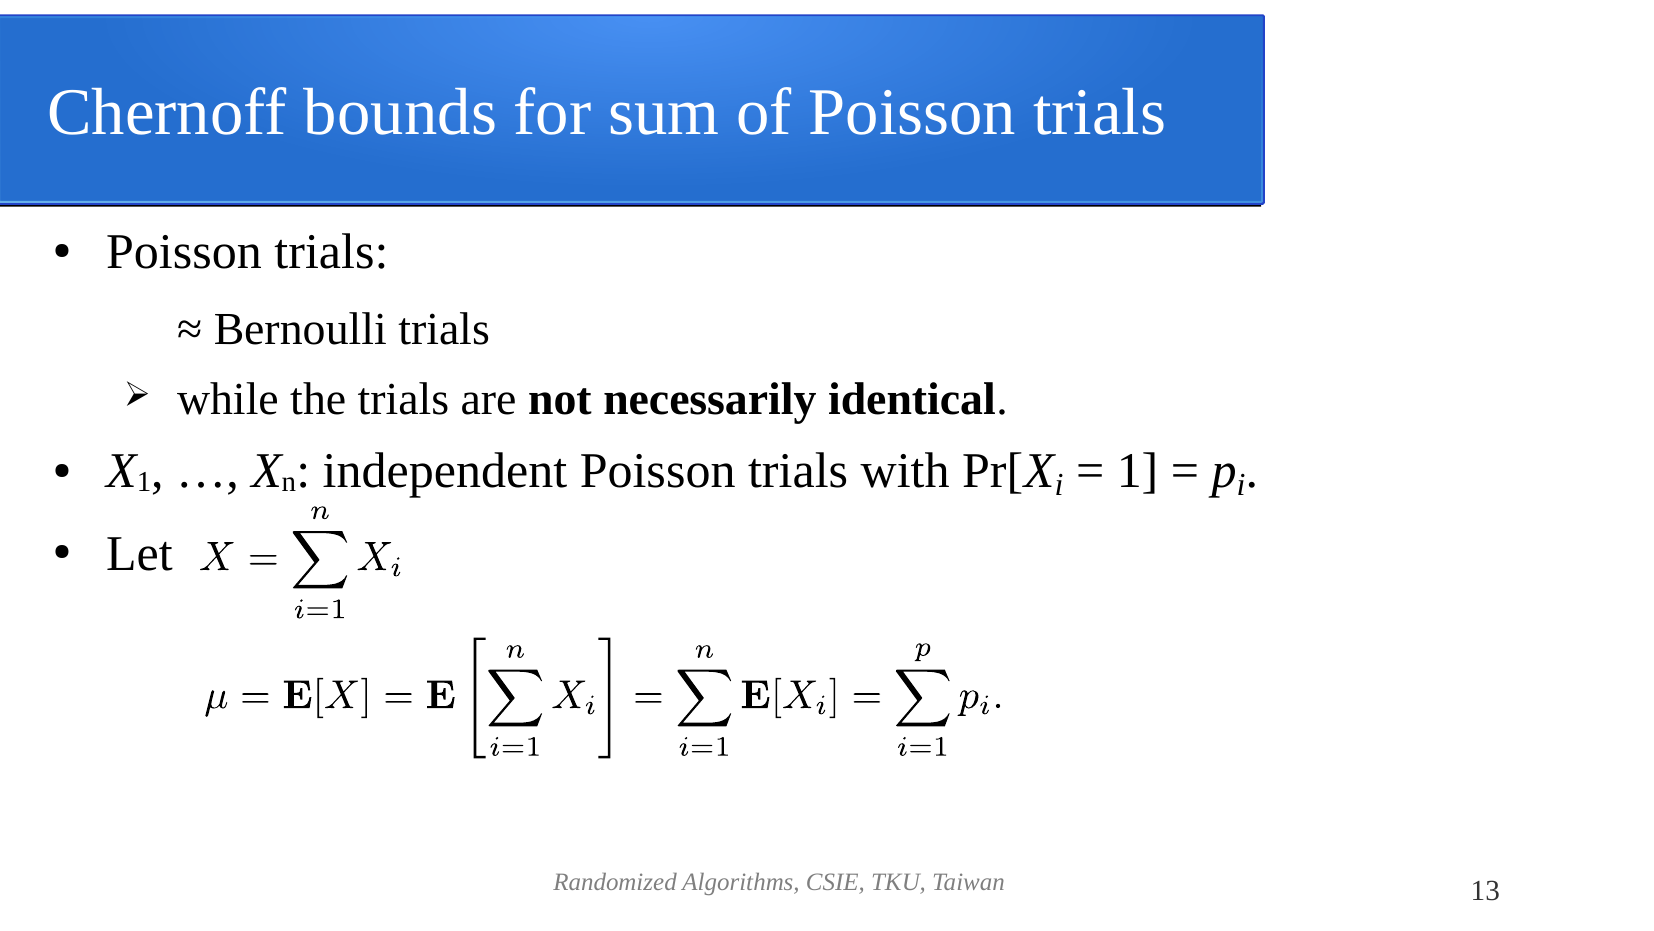

# Chernoff bounds for sum of Poisson trials
Poisson trials:
≈ Bernoulli trials
while the trials are not necessarily identical.
X1, …, Xn: independent Poisson trials with Pr[Xi = 1] = pi.
Let
Randomized Algorithms, CSIE, TKU, Taiwan
13